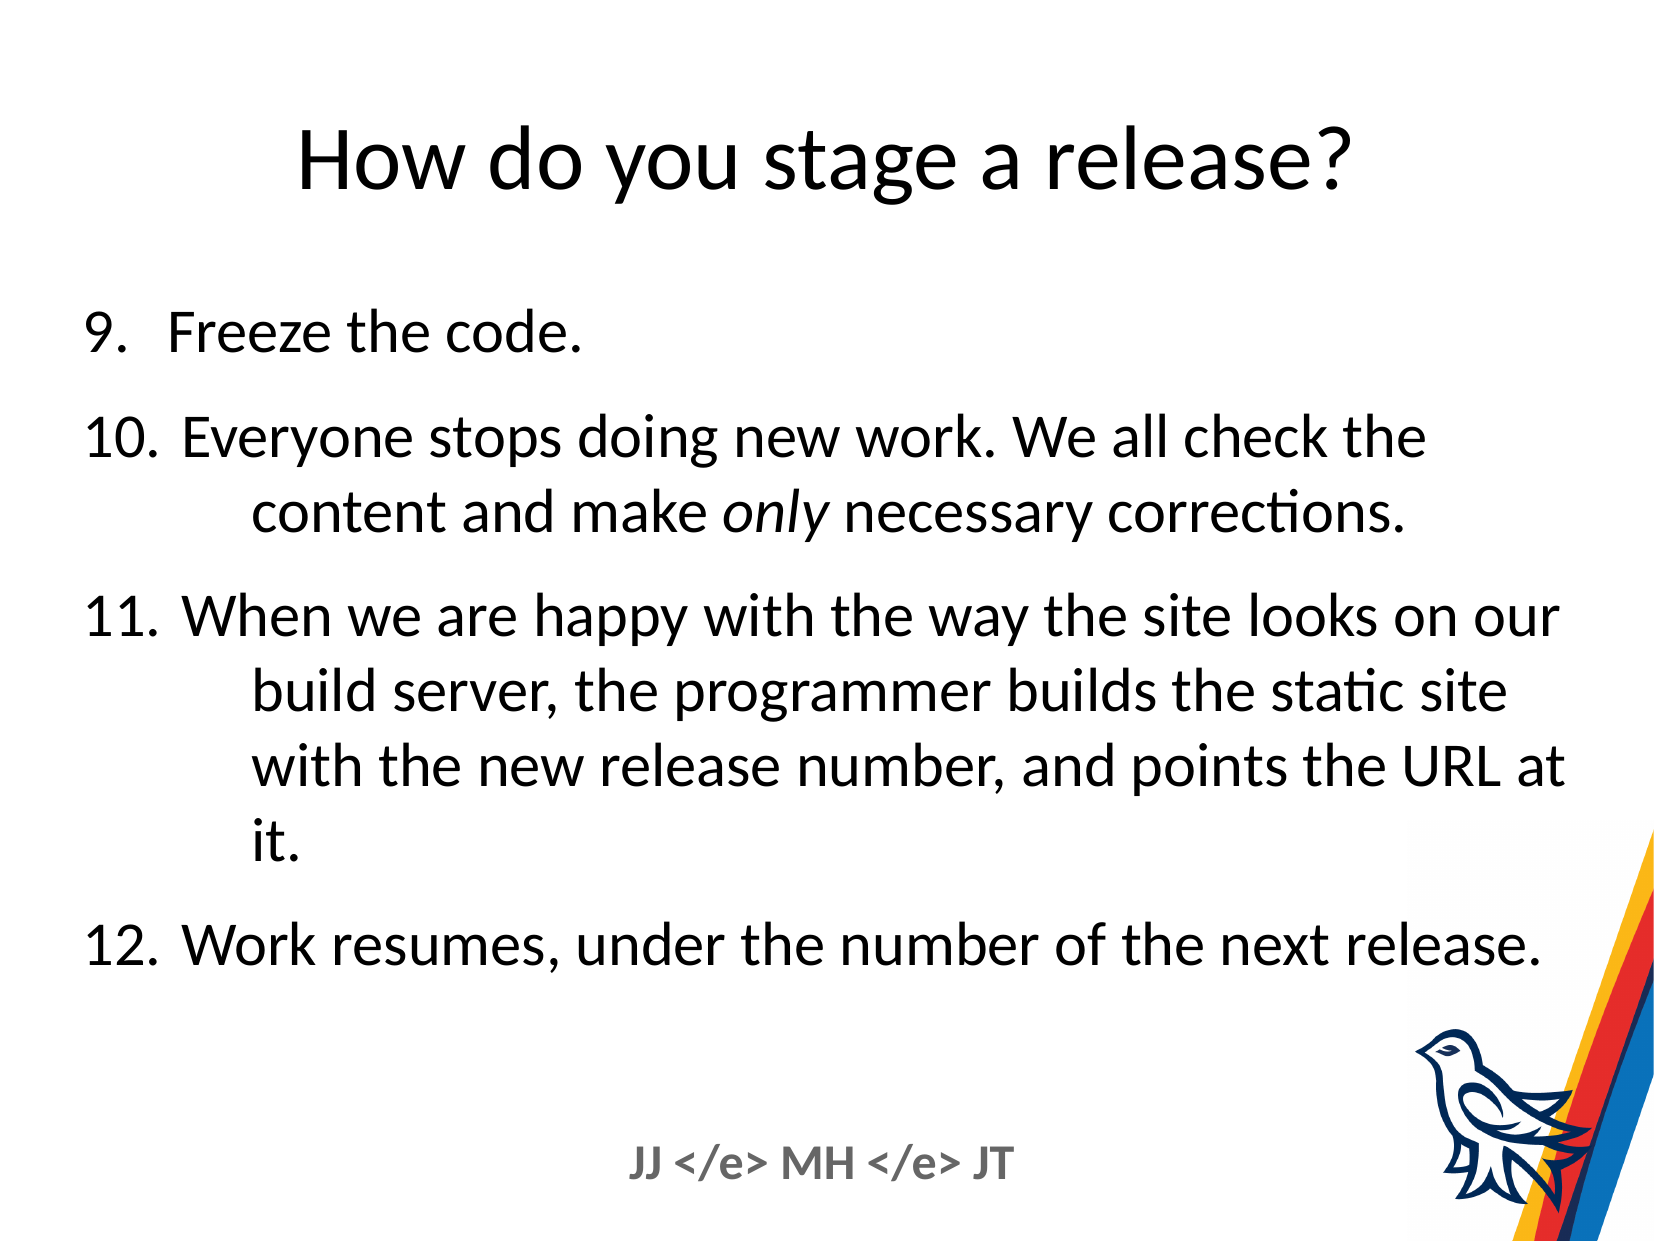

# How do you stage a release?
Freeze the code.
 Everyone stops doing new work. We all check the content and make only necessary corrections.
 When we are happy with the way the site looks on our build server, the programmer builds the static site with the new release number, and points the URL at it.
 Work resumes, under the number of the next release.
JJ </e> MH </e> JT